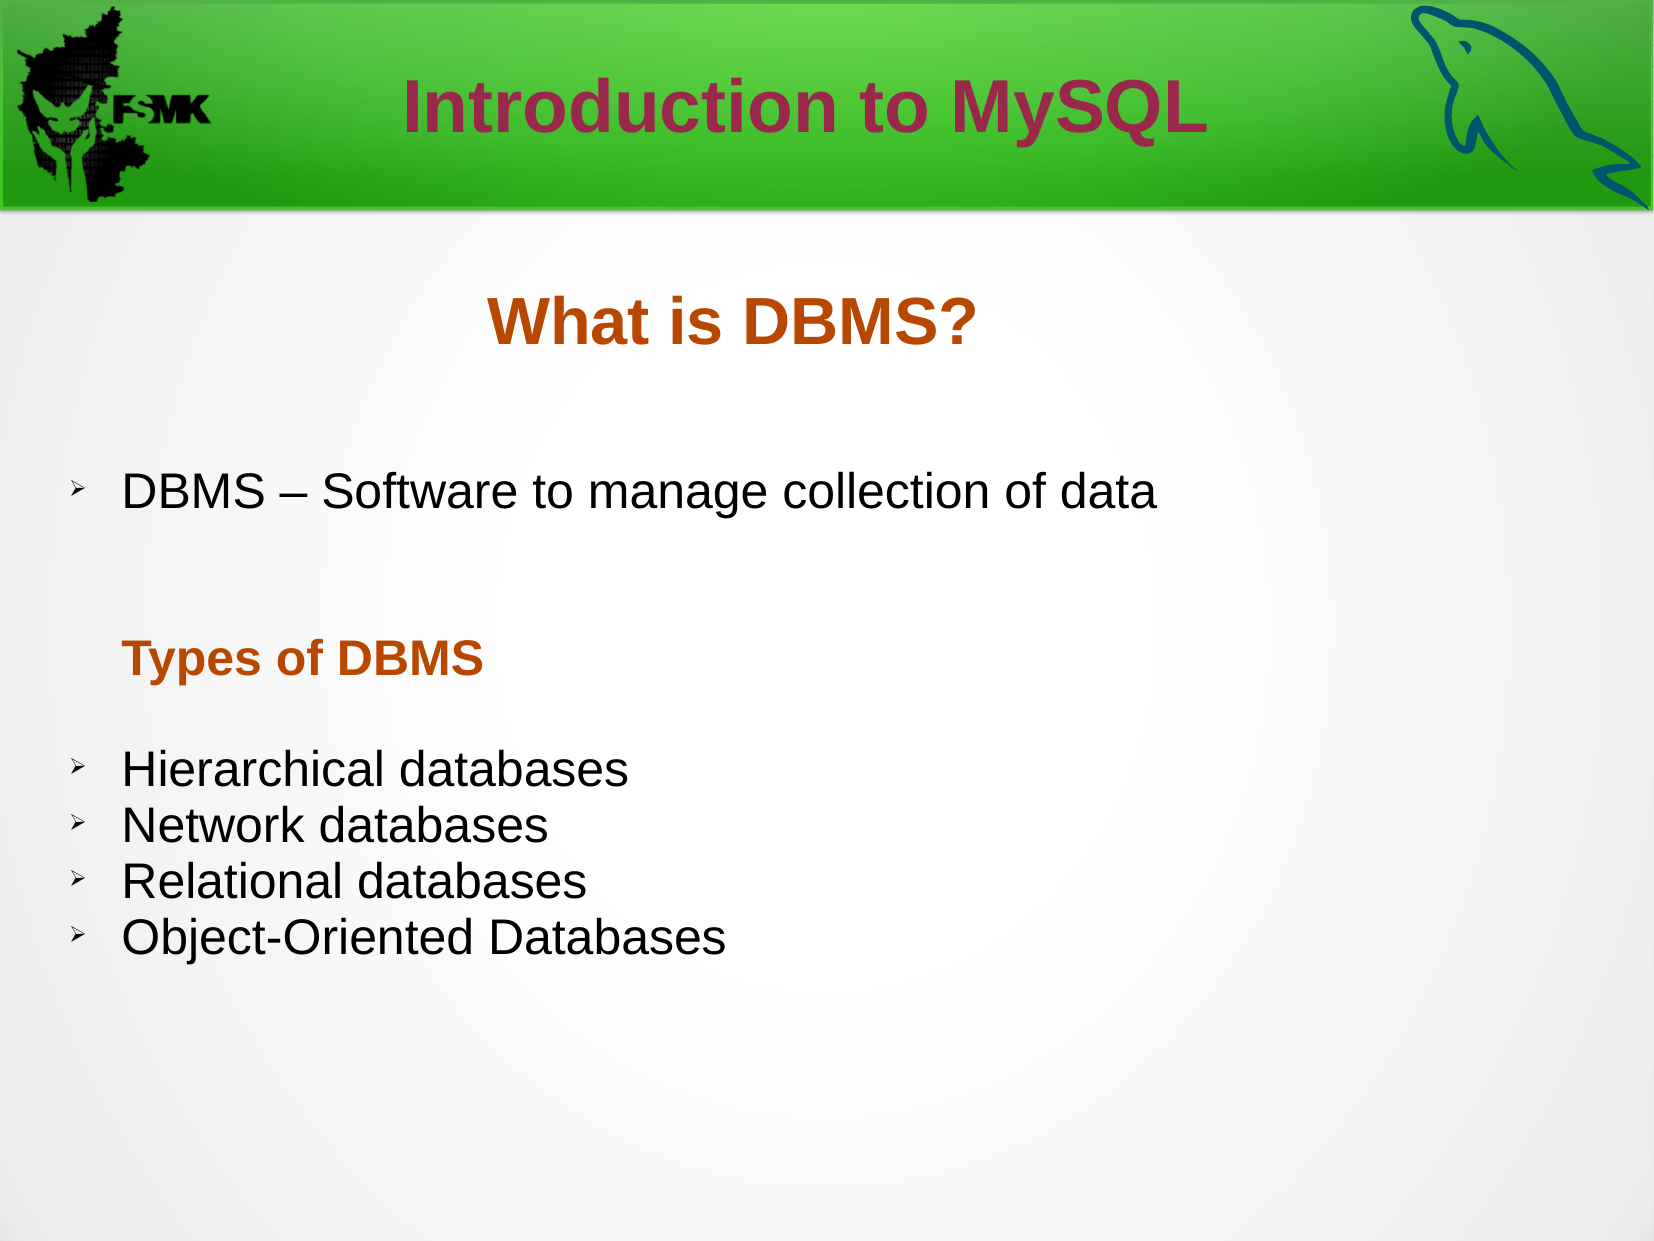

# Introduction to MySQL
What is DBMS?
DBMS – Software to manage collection of data
Types of DBMS
Hierarchical databases
Network databases
Relational databases
Object-Oriented Databases